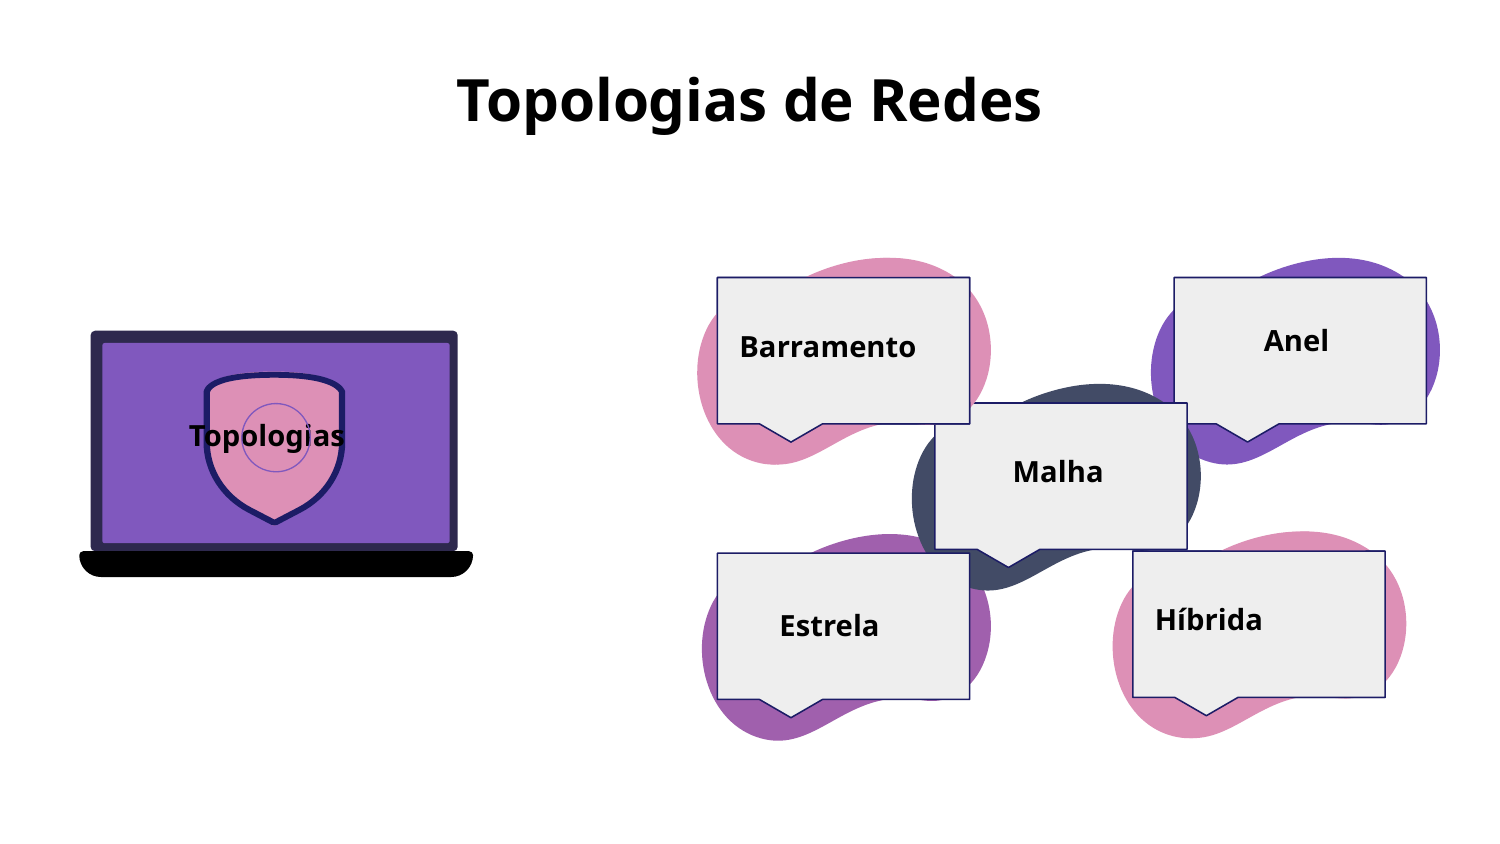

# Topologias de Redes
Anel
Barramento
Barramento
Topologias
Malha
Barramento
Híbrida
Estrela